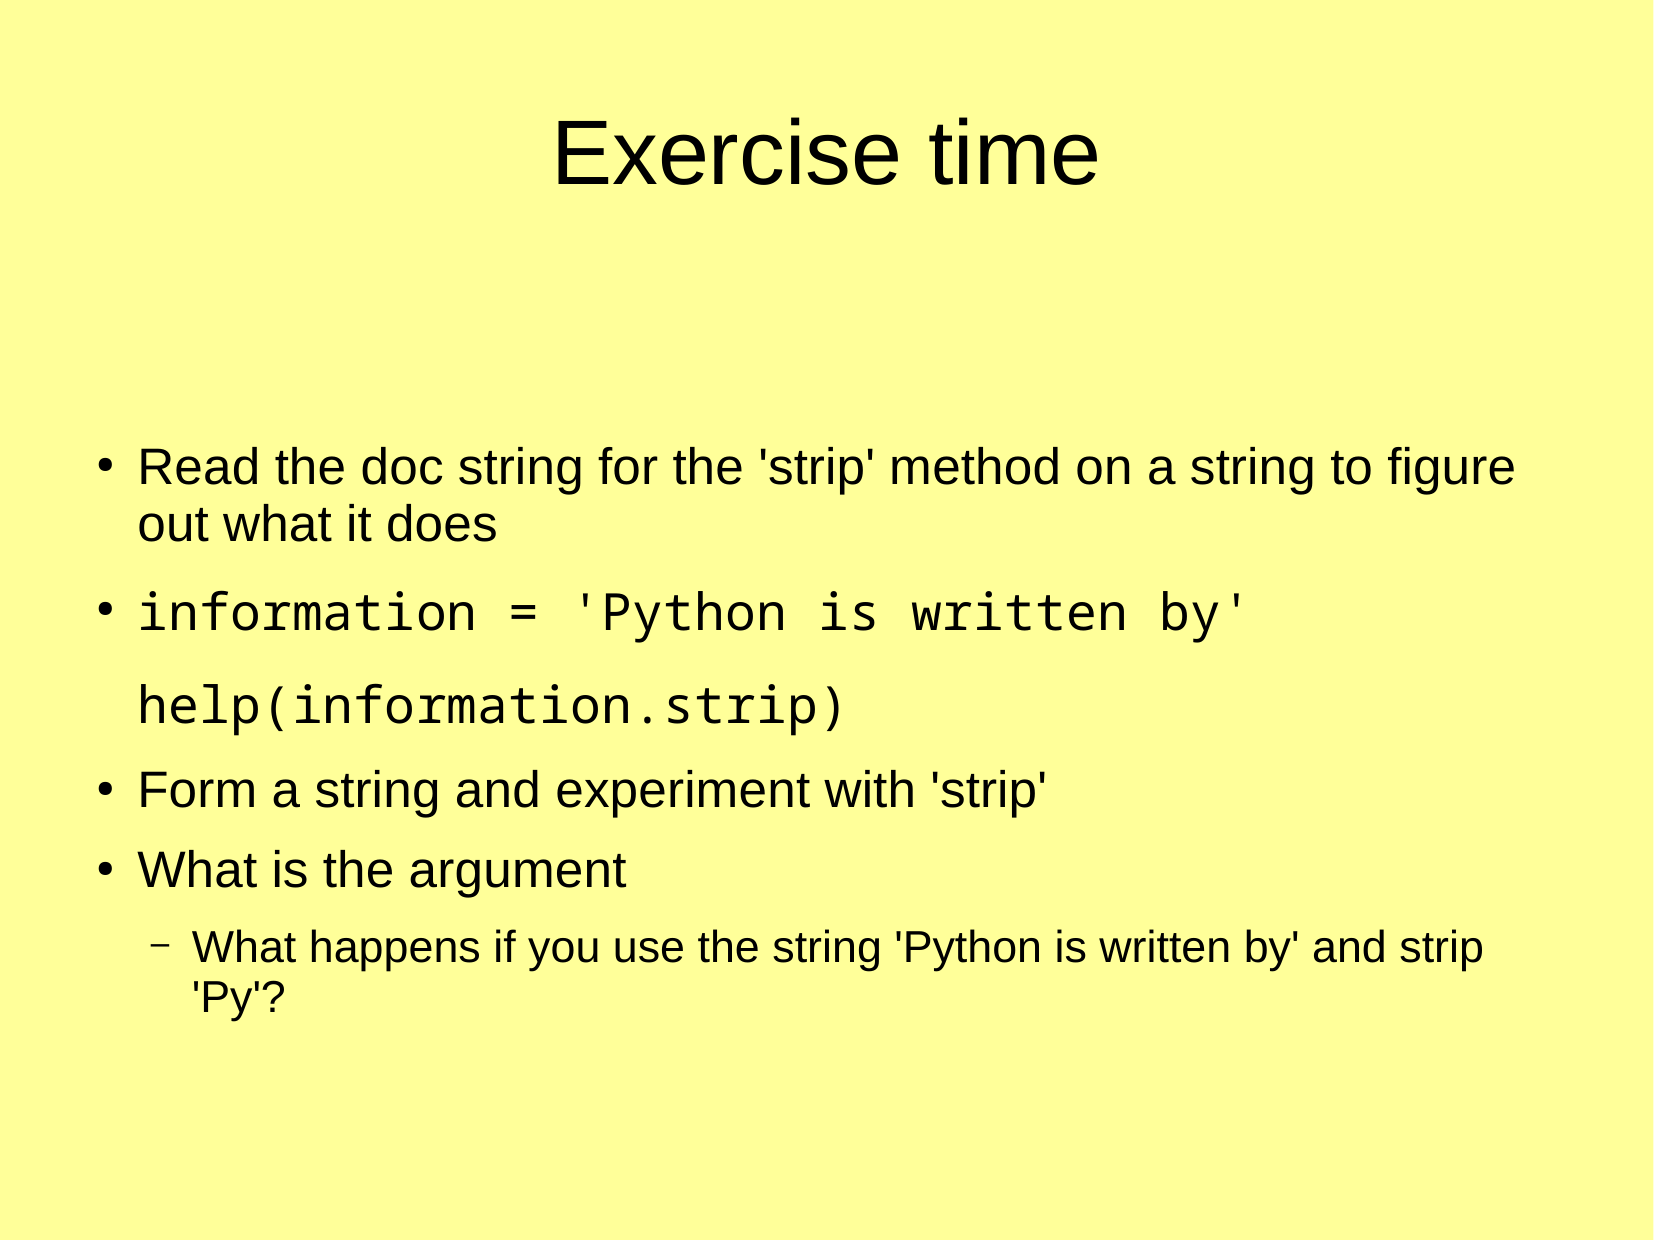

# Exercise time
Read the doc string for the 'strip' method on a string to figure out what it does
information = 'Python is written by'
help(information.strip)
Form a string and experiment with 'strip'
What is the argument
What happens if you use the string 'Python is written by' and strip 'Py'?